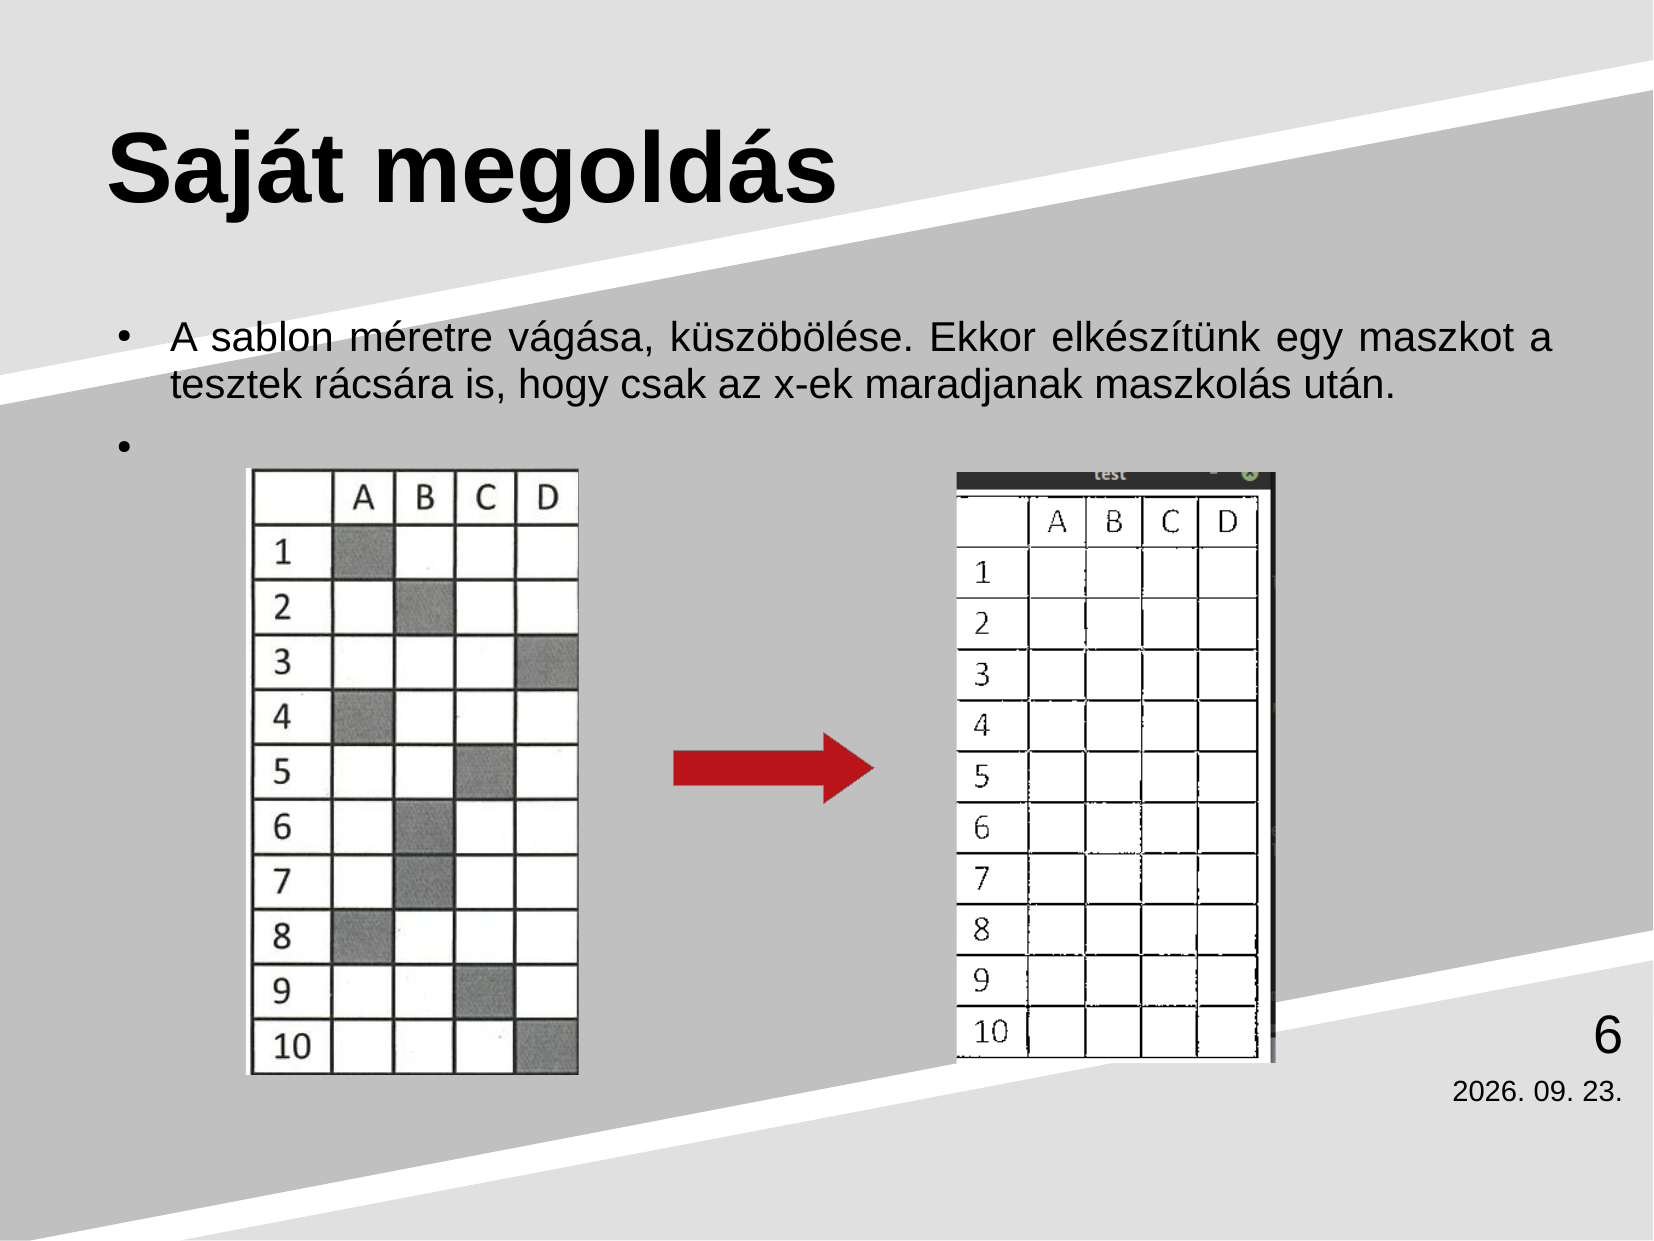

# Saját megoldás
A sablon méretre vágása, küszöbölése. Ekkor elkészítünk egy maszkot a tesztek rácsára is, hogy csak az x-ek maradjanak maszkolás után.
6